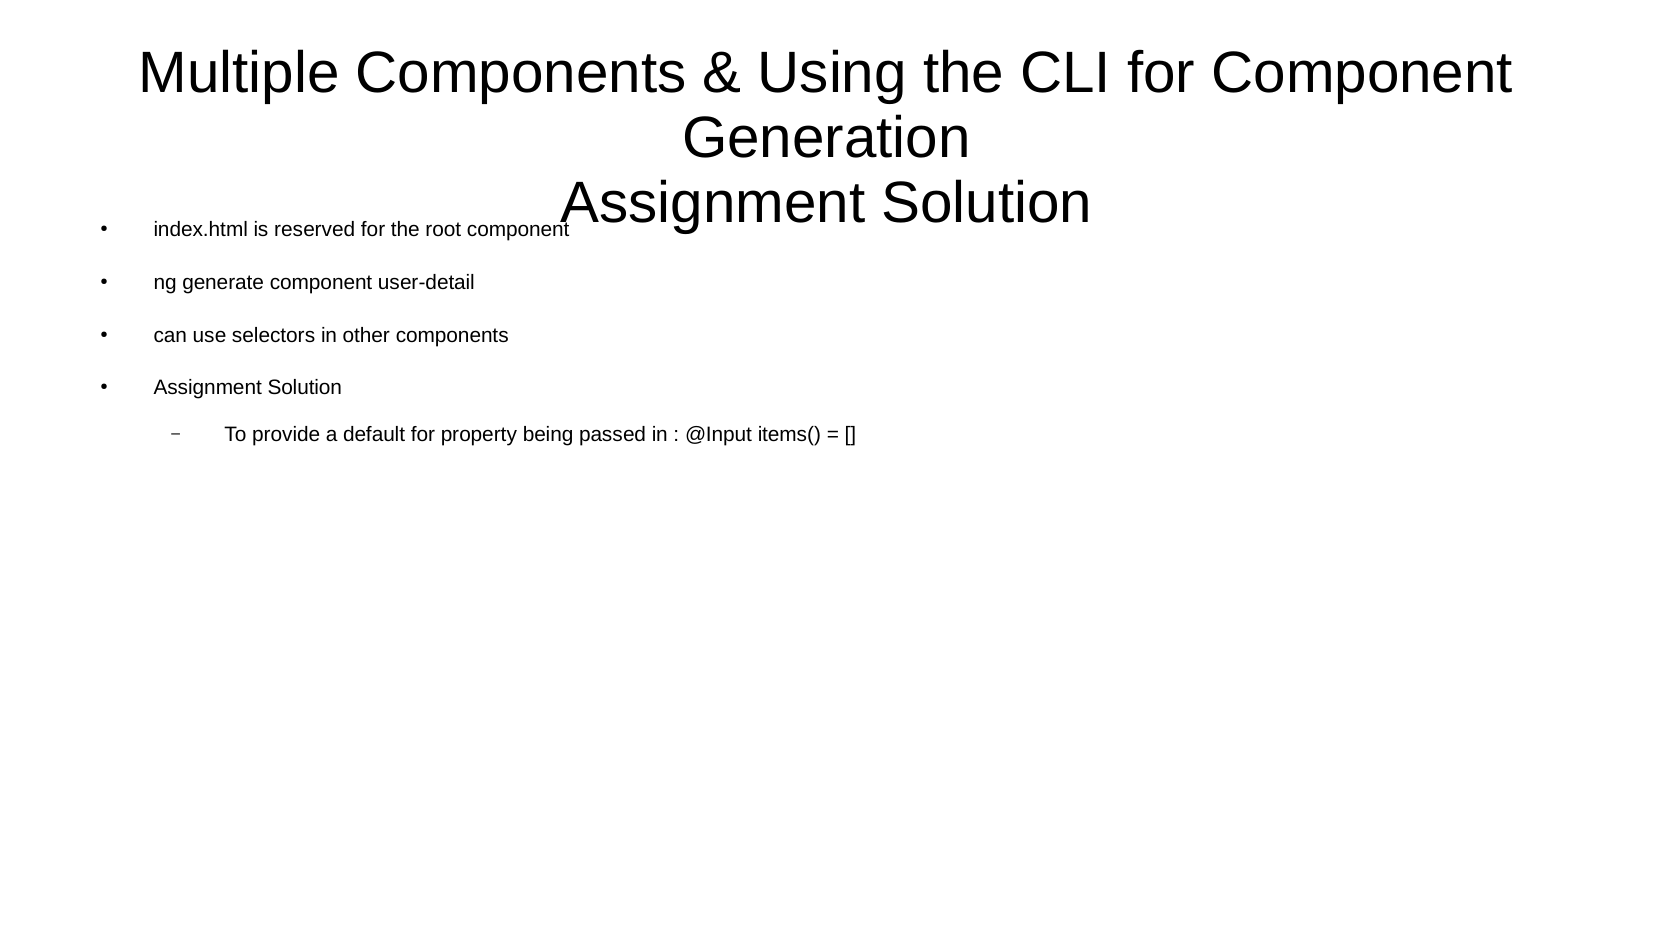

# Multiple Components & Using the CLI for Component Generation Assignment Solution
index.html is reserved for the root component
ng generate component user-detail
can use selectors in other components
Assignment Solution
To provide a default for property being passed in : @Input items() = []